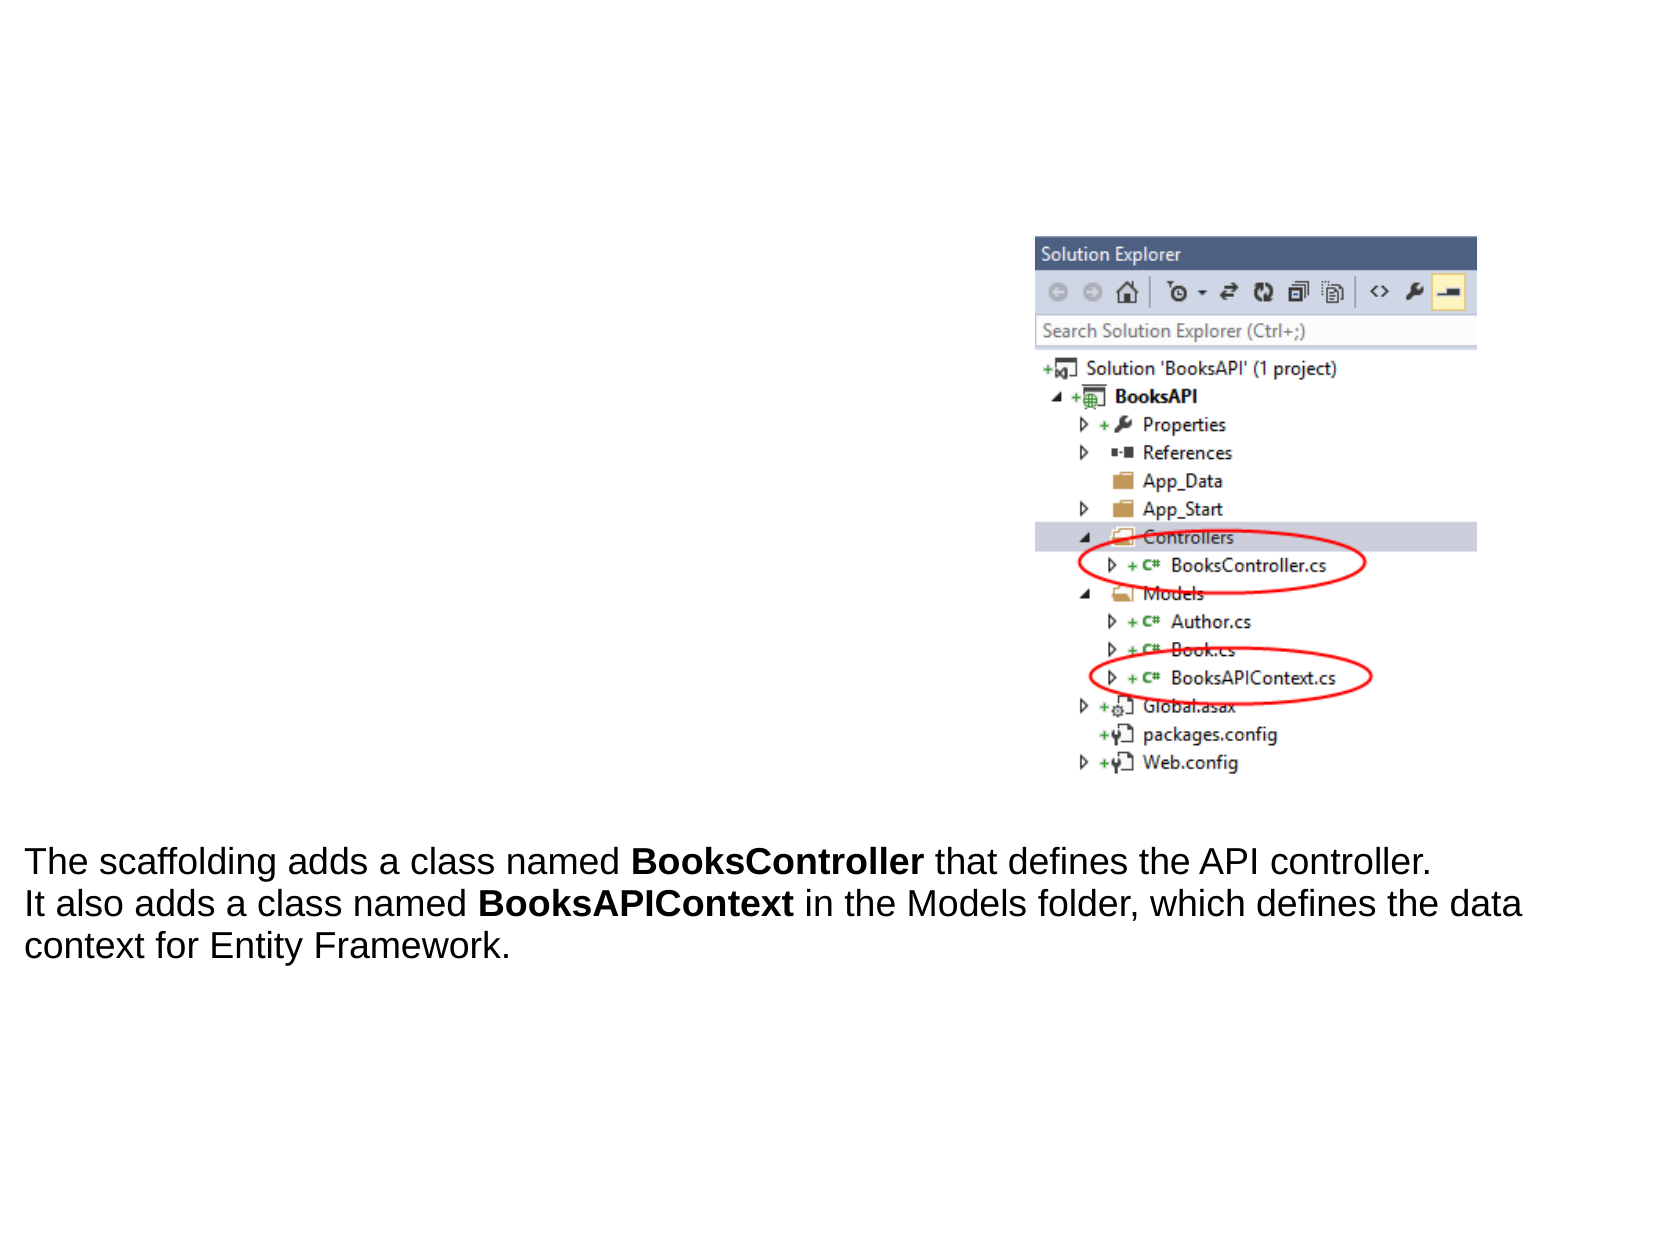

#
The scaffolding adds a class named BooksController that defines the API controller.
It also adds a class named BooksAPIContext in the Models folder, which defines the data context for Entity Framework.